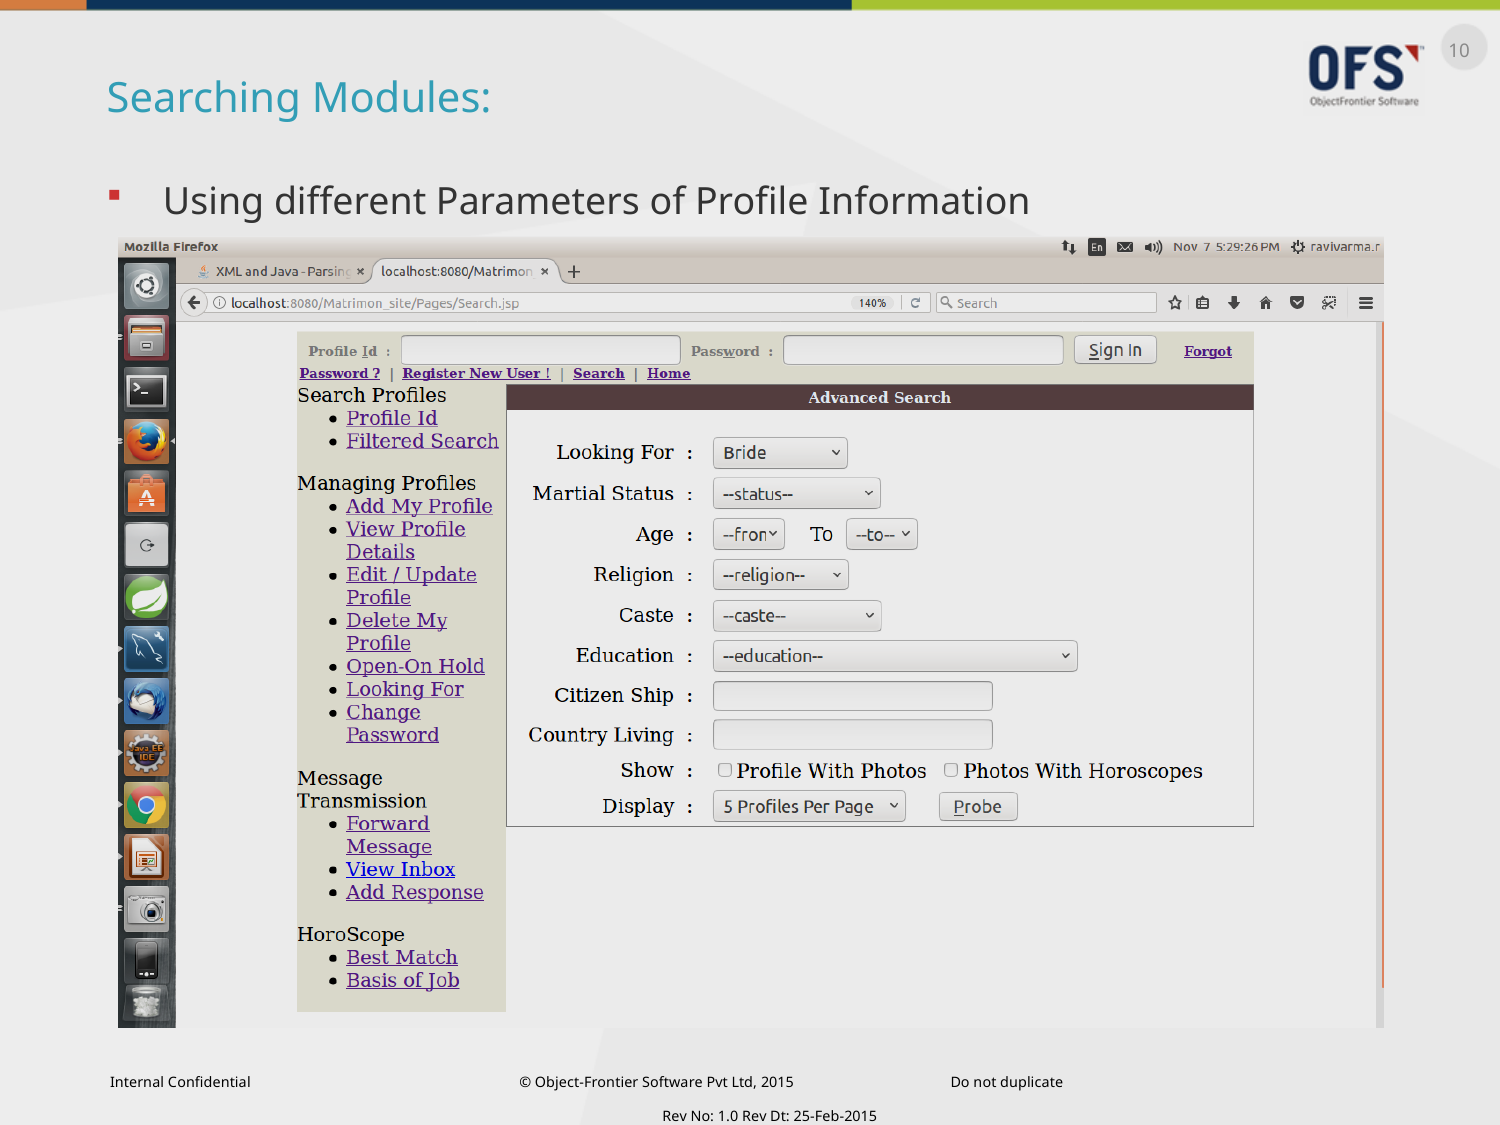

# Searching Modules:
Using different Parameters of Profile Information